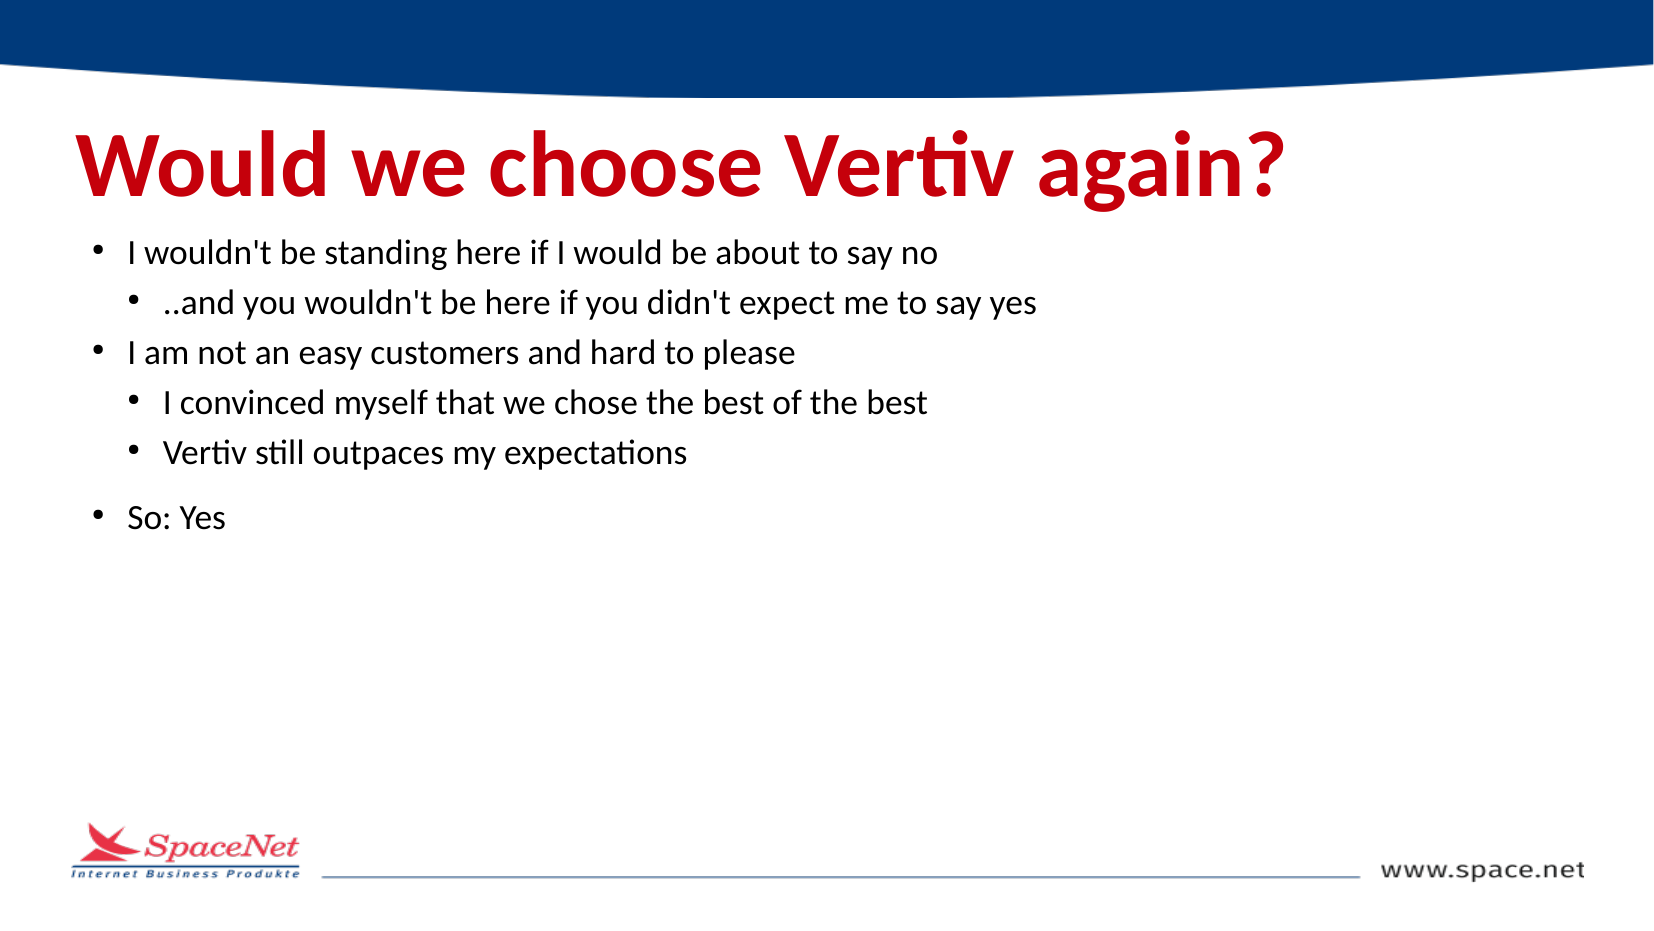

Would we choose Vertiv again?
I wouldn't be standing here if I would be about to say no
..and you wouldn't be here if you didn't expect me to say yes
I am not an easy customers and hard to please
I convinced myself that we chose the best of the best
Vertiv still outpaces my expectations
So: Yes